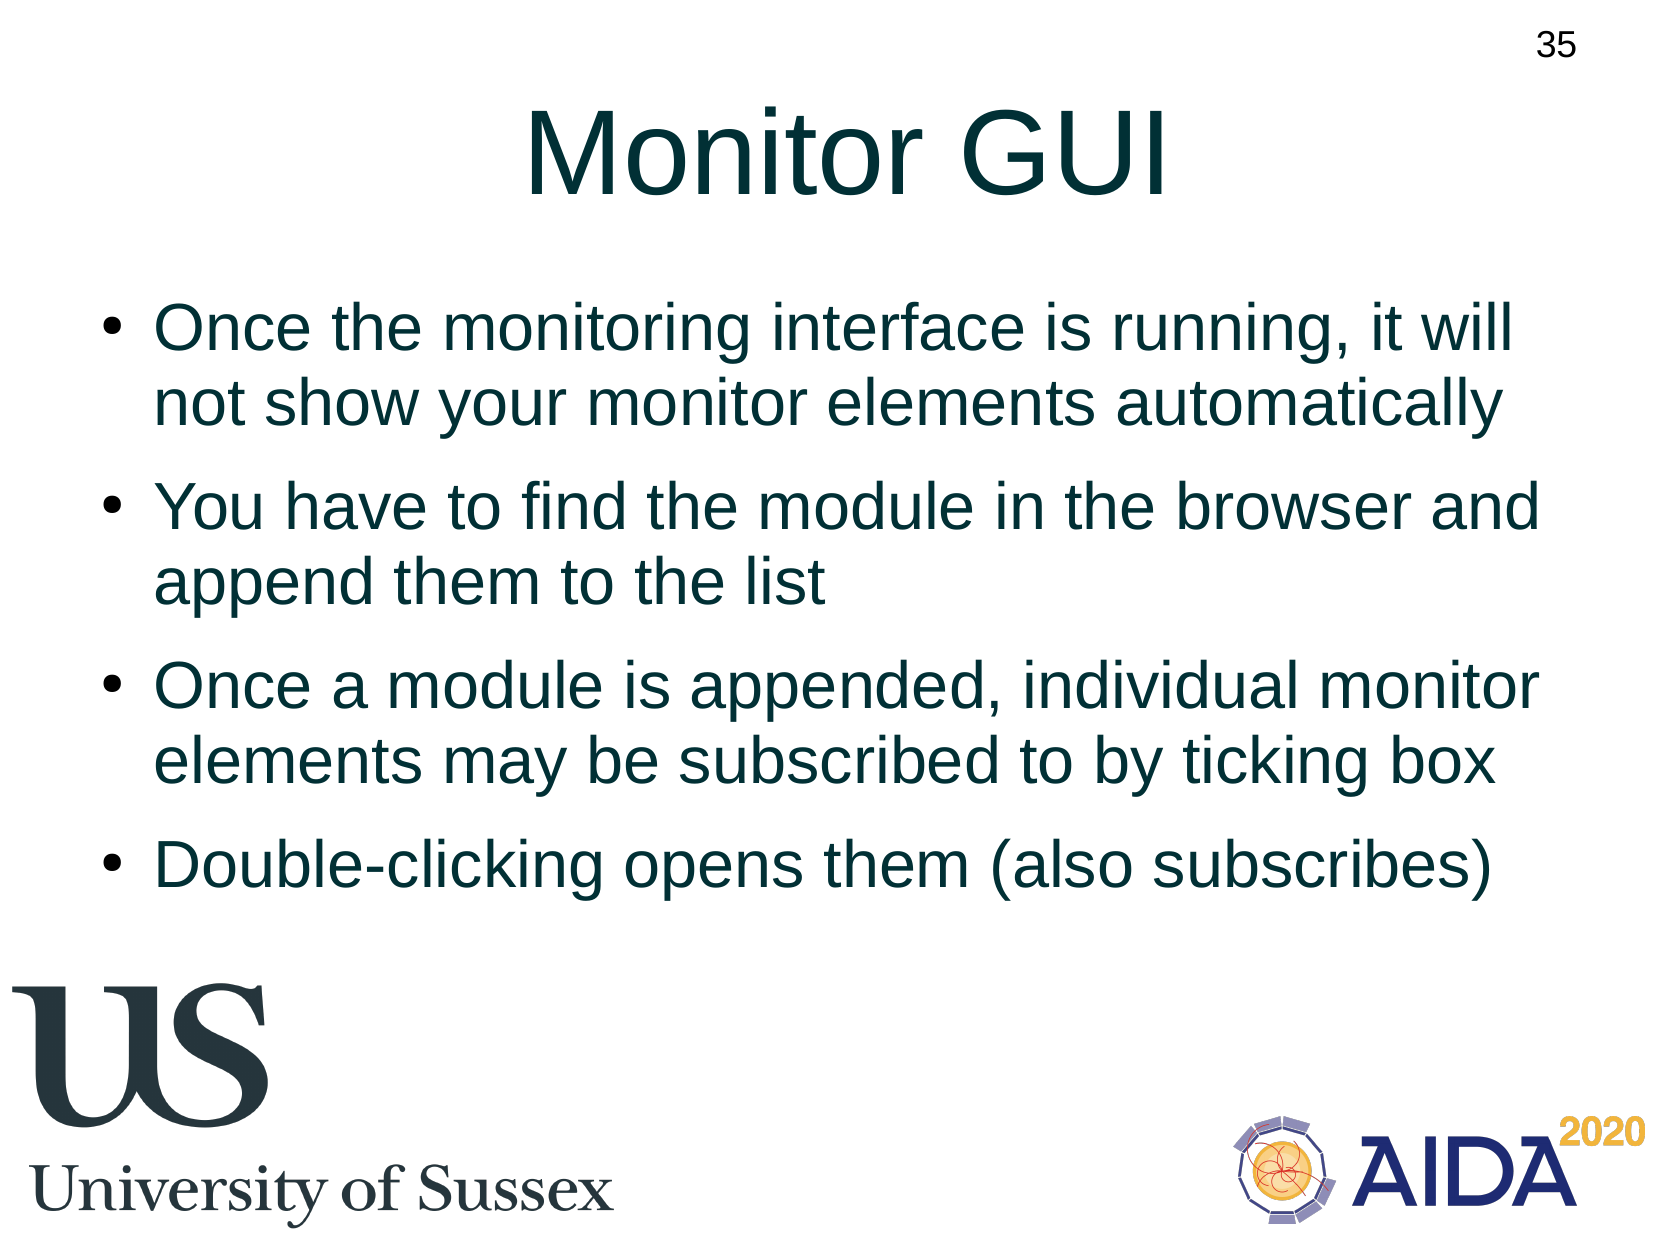

# Monitor GUI
Once the monitoring interface is running, it will not show your monitor elements automatically
You have to find the module in the browser and append them to the list
Once a module is appended, individual monitor elements may be subscribed to by ticking box
Double-clicking opens them (also subscribes)